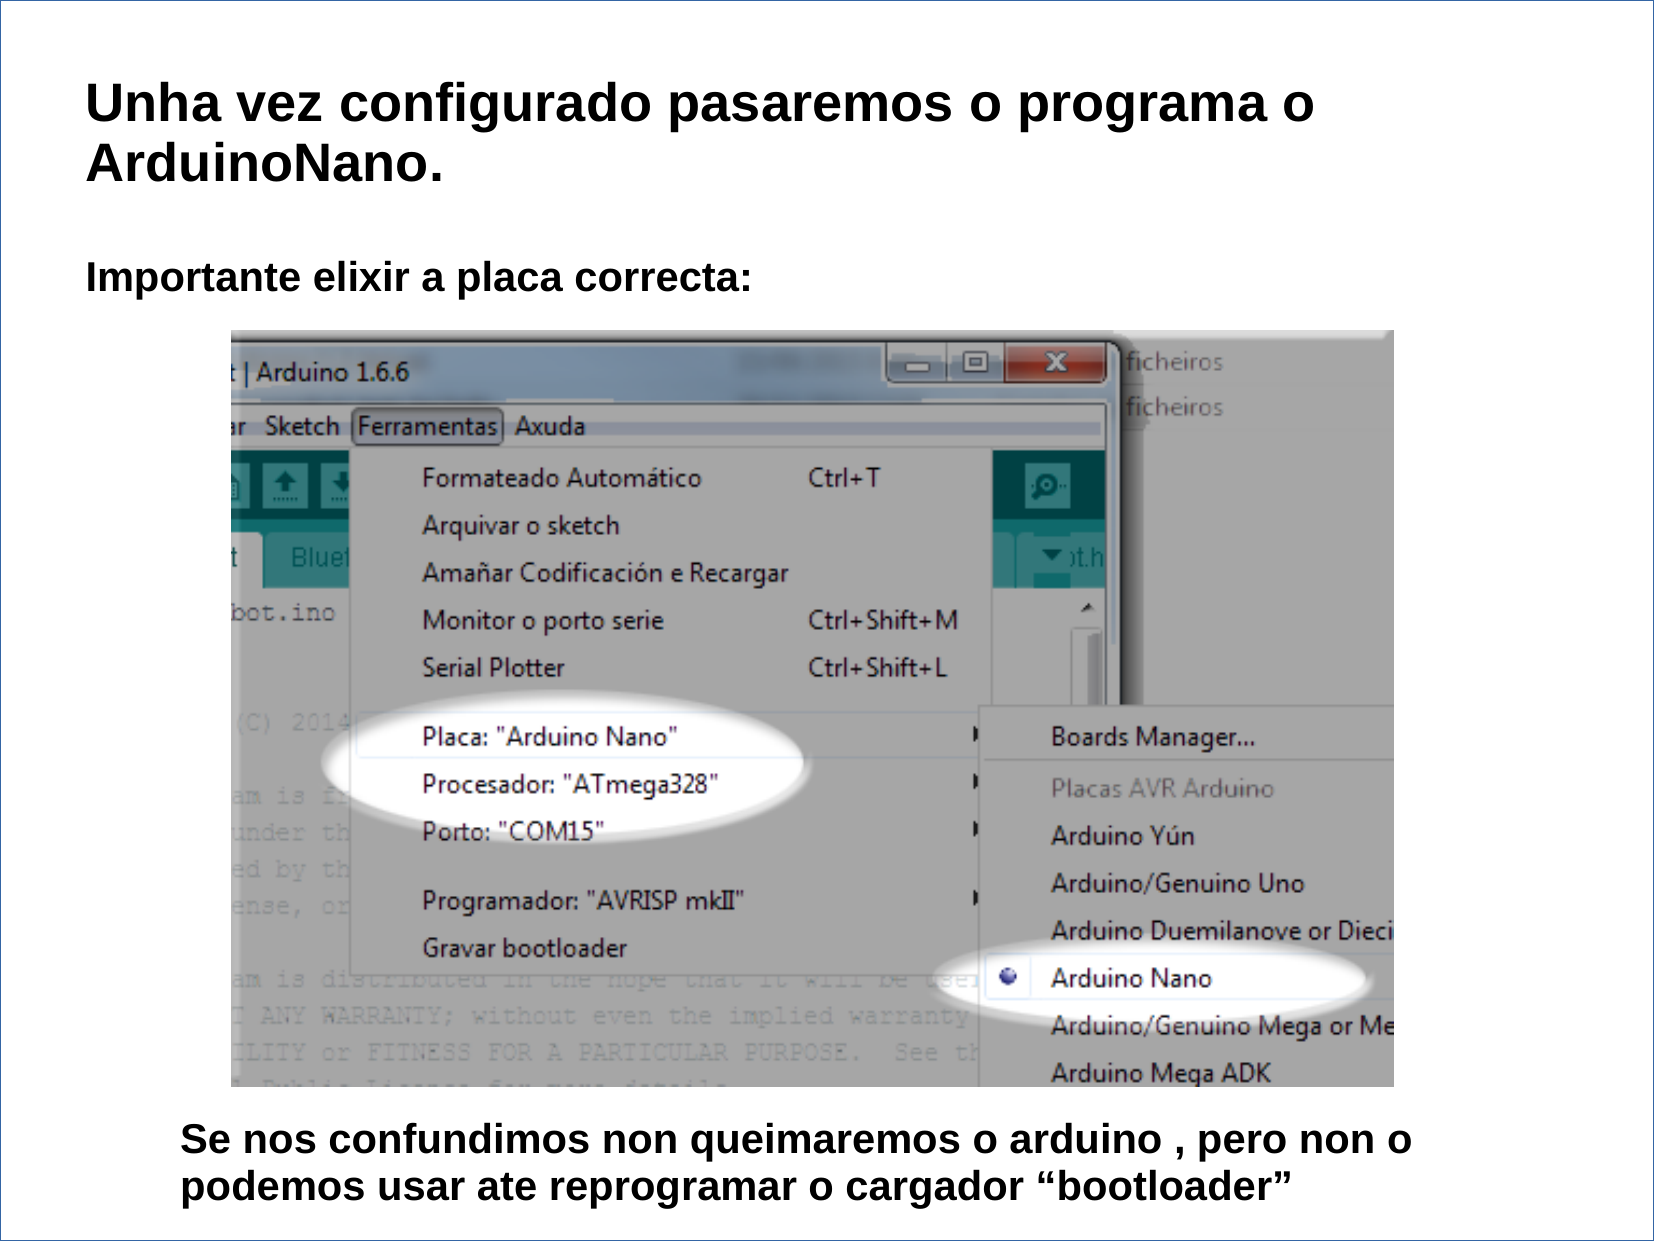

Unha vez configurado pasaremos o programa o ArduinoNano.
Importante elixir a placa correcta:
Se nos confundimos non queimaremos o arduino , pero non o podemos usar ate reprogramar o cargador “bootloader”